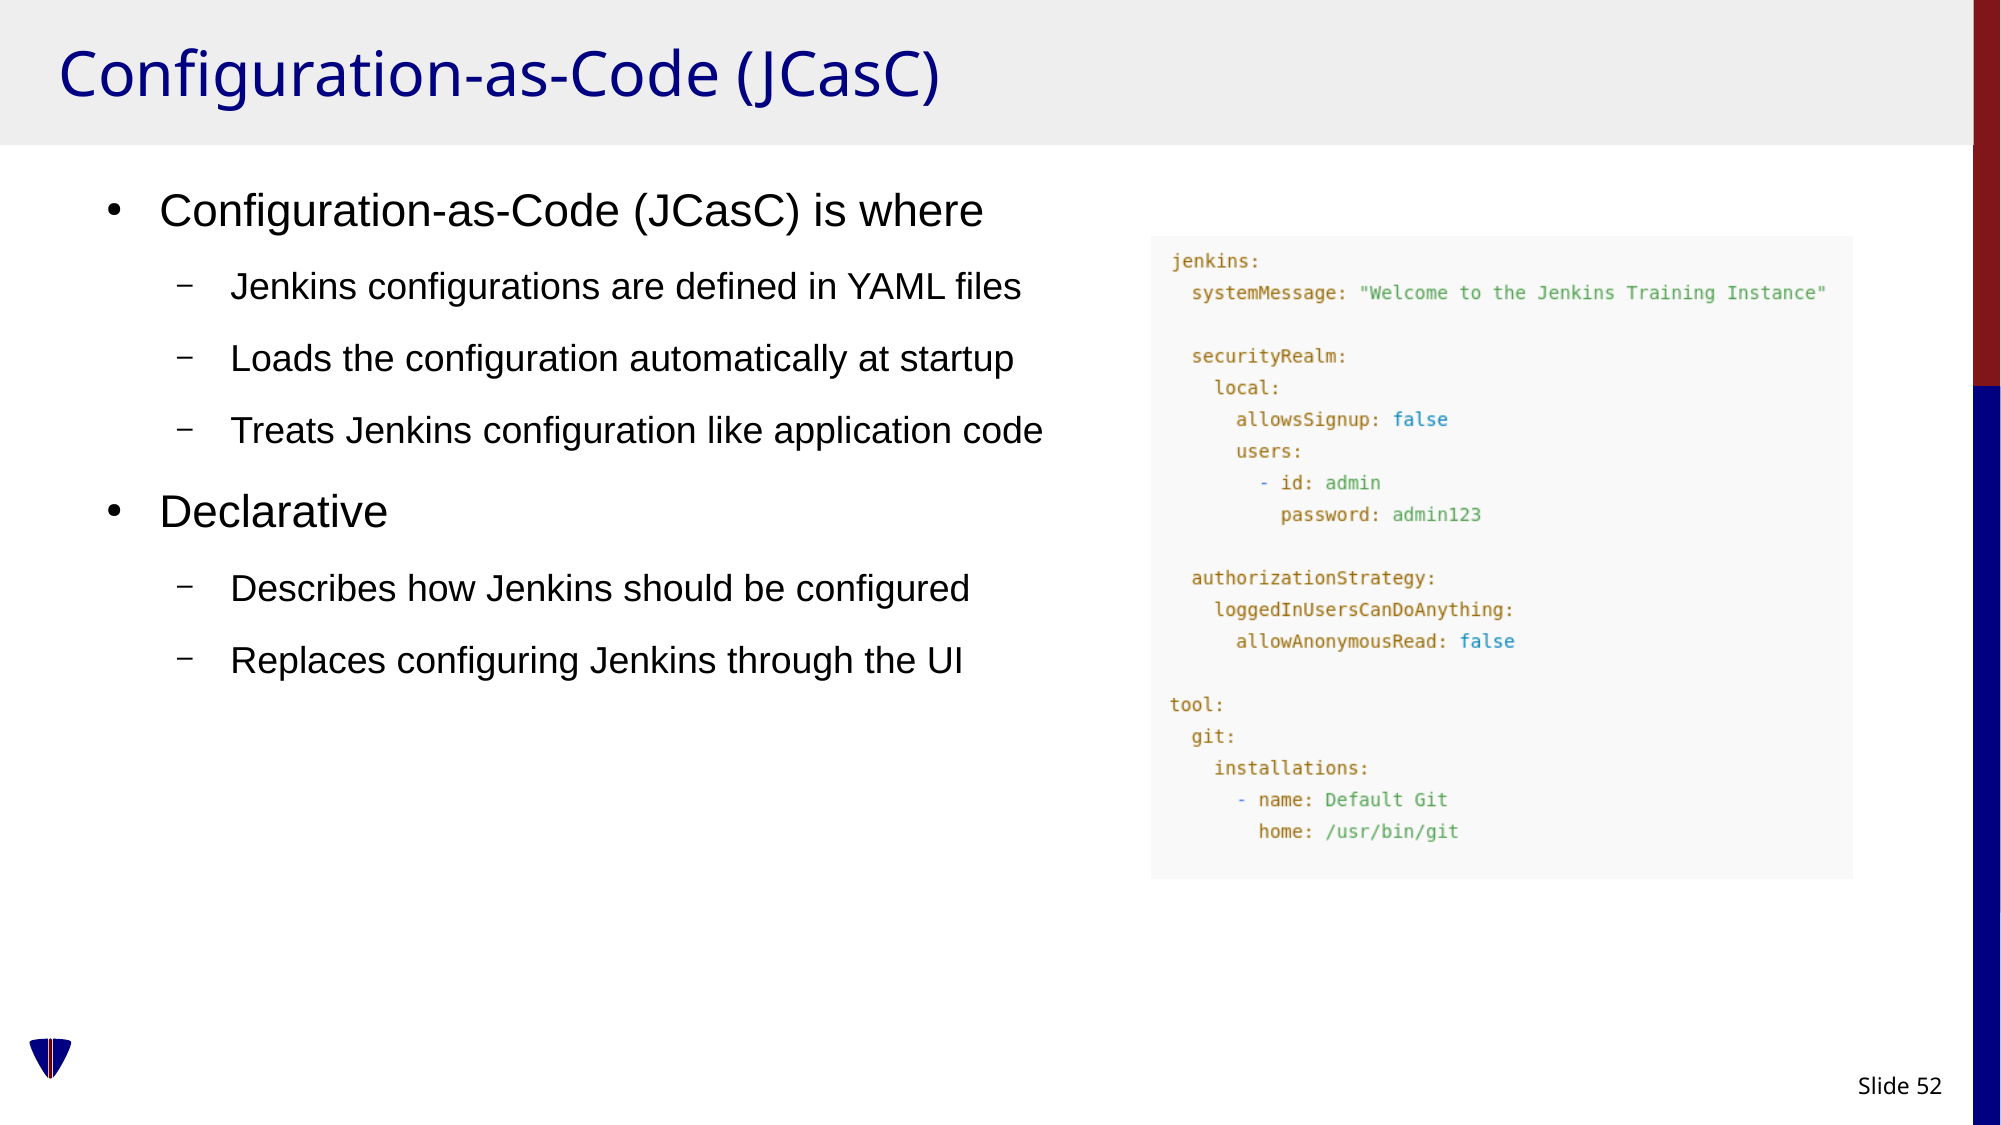

# Configuration-as-Code (JCasC)
Configuration-as-Code (JCasC) is where
Jenkins configurations are defined in YAML files
Loads the configuration automatically at startup
Treats Jenkins configuration like application code
Declarative
Describes how Jenkins should be configured
Replaces configuring Jenkins through the UI